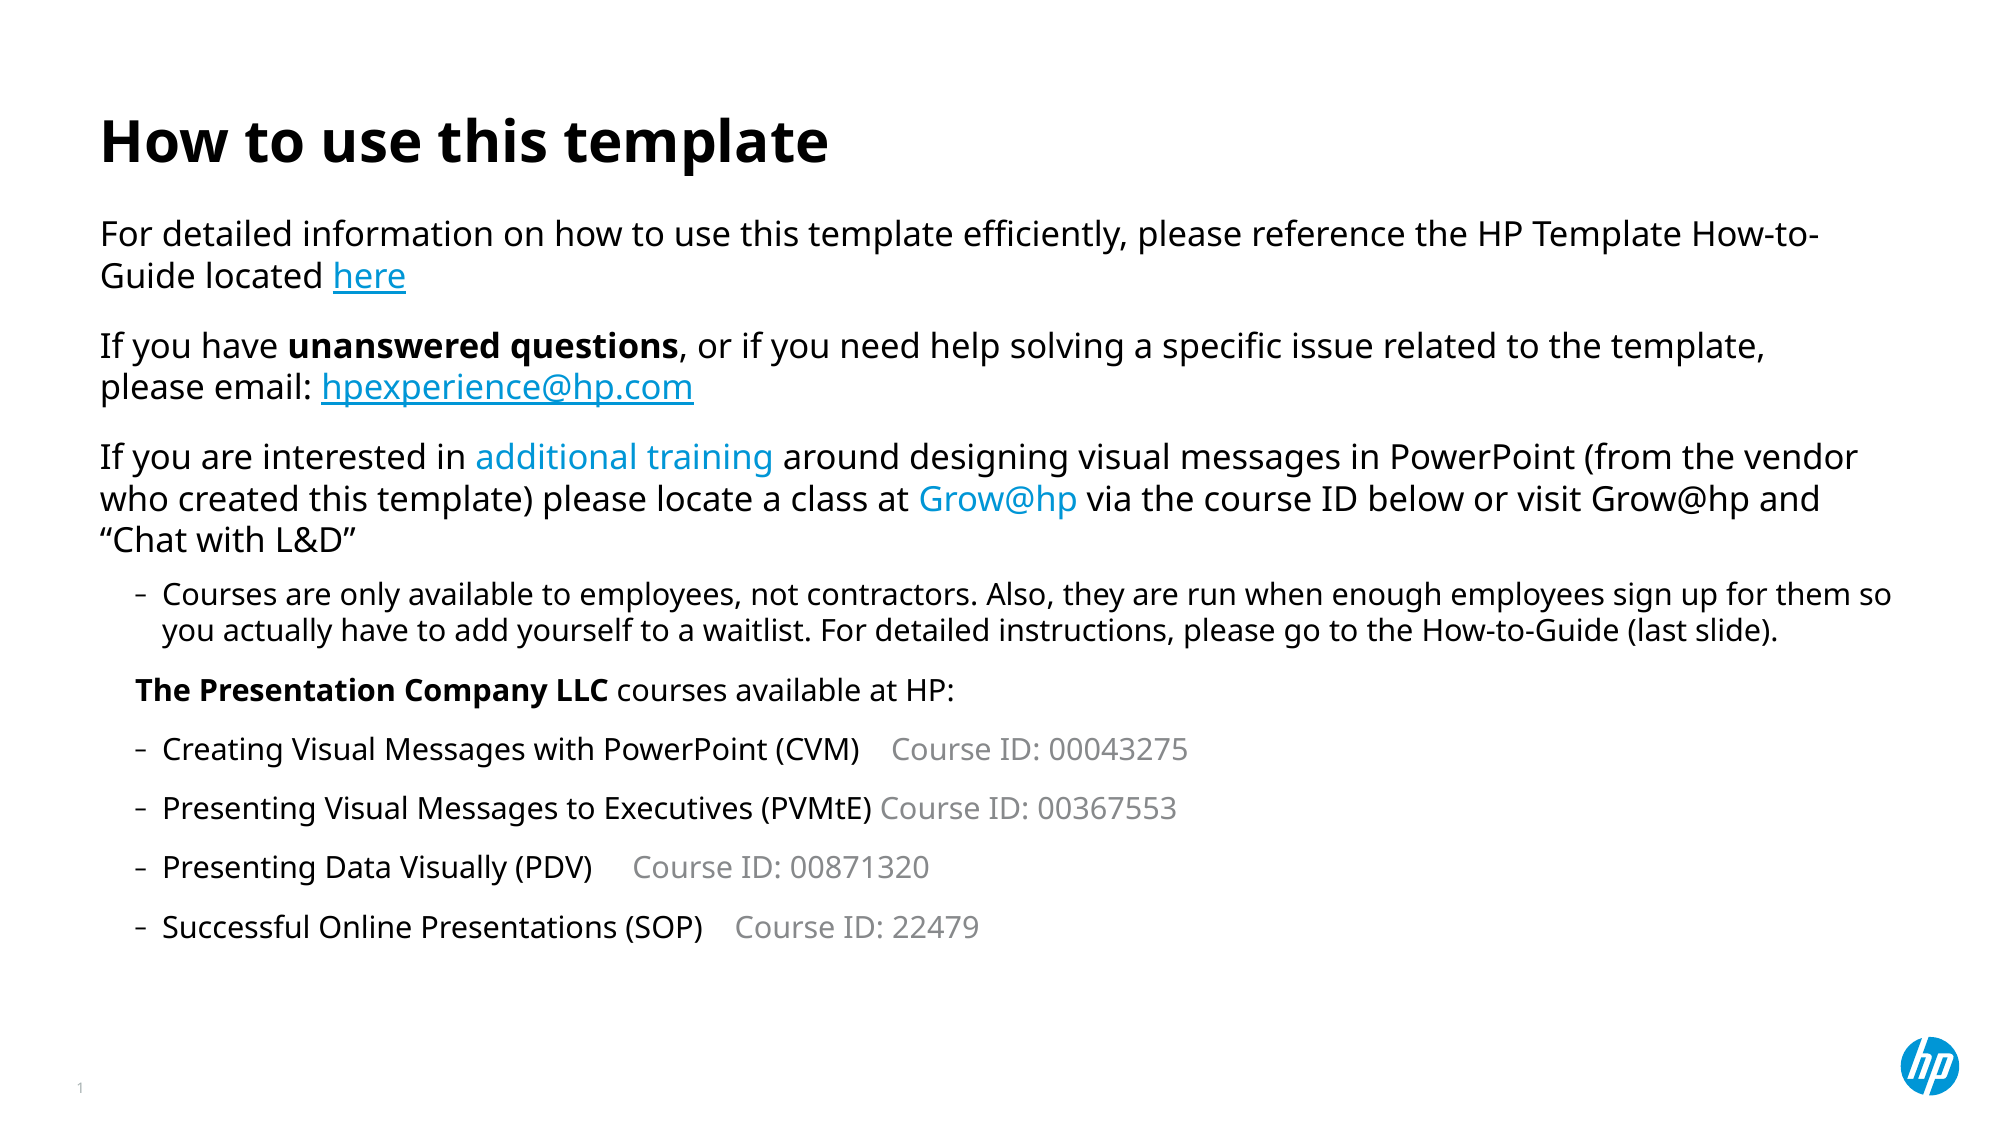

# How to use this template
For detailed information on how to use this template efficiently, please reference the HP Template How-to-Guide located here
If you have unanswered questions, or if you need help solving a specific issue related to the template,
please email: hpexperience@hp.com
If you are interested in additional training around designing visual messages in PowerPoint (from the vendor who created this template) please locate a class at Grow@hp via the course ID below or visit Grow@hp and
“Chat with L&D”
Courses are only available to employees, not contractors. Also, they are run when enough employees sign up for them so you actually have to add yourself to a waitlist. For detailed instructions, please go to the How-to-Guide (last slide).
The Presentation Company LLC courses available at HP:
Creating Visual Messages with PowerPoint (CVM) Course ID: 00043275
Presenting Visual Messages to Executives (PVMtE) Course ID: 00367553
Presenting Data Visually (PDV) Course ID: 00871320
Successful Online Presentations (SOP) Course ID: 22479